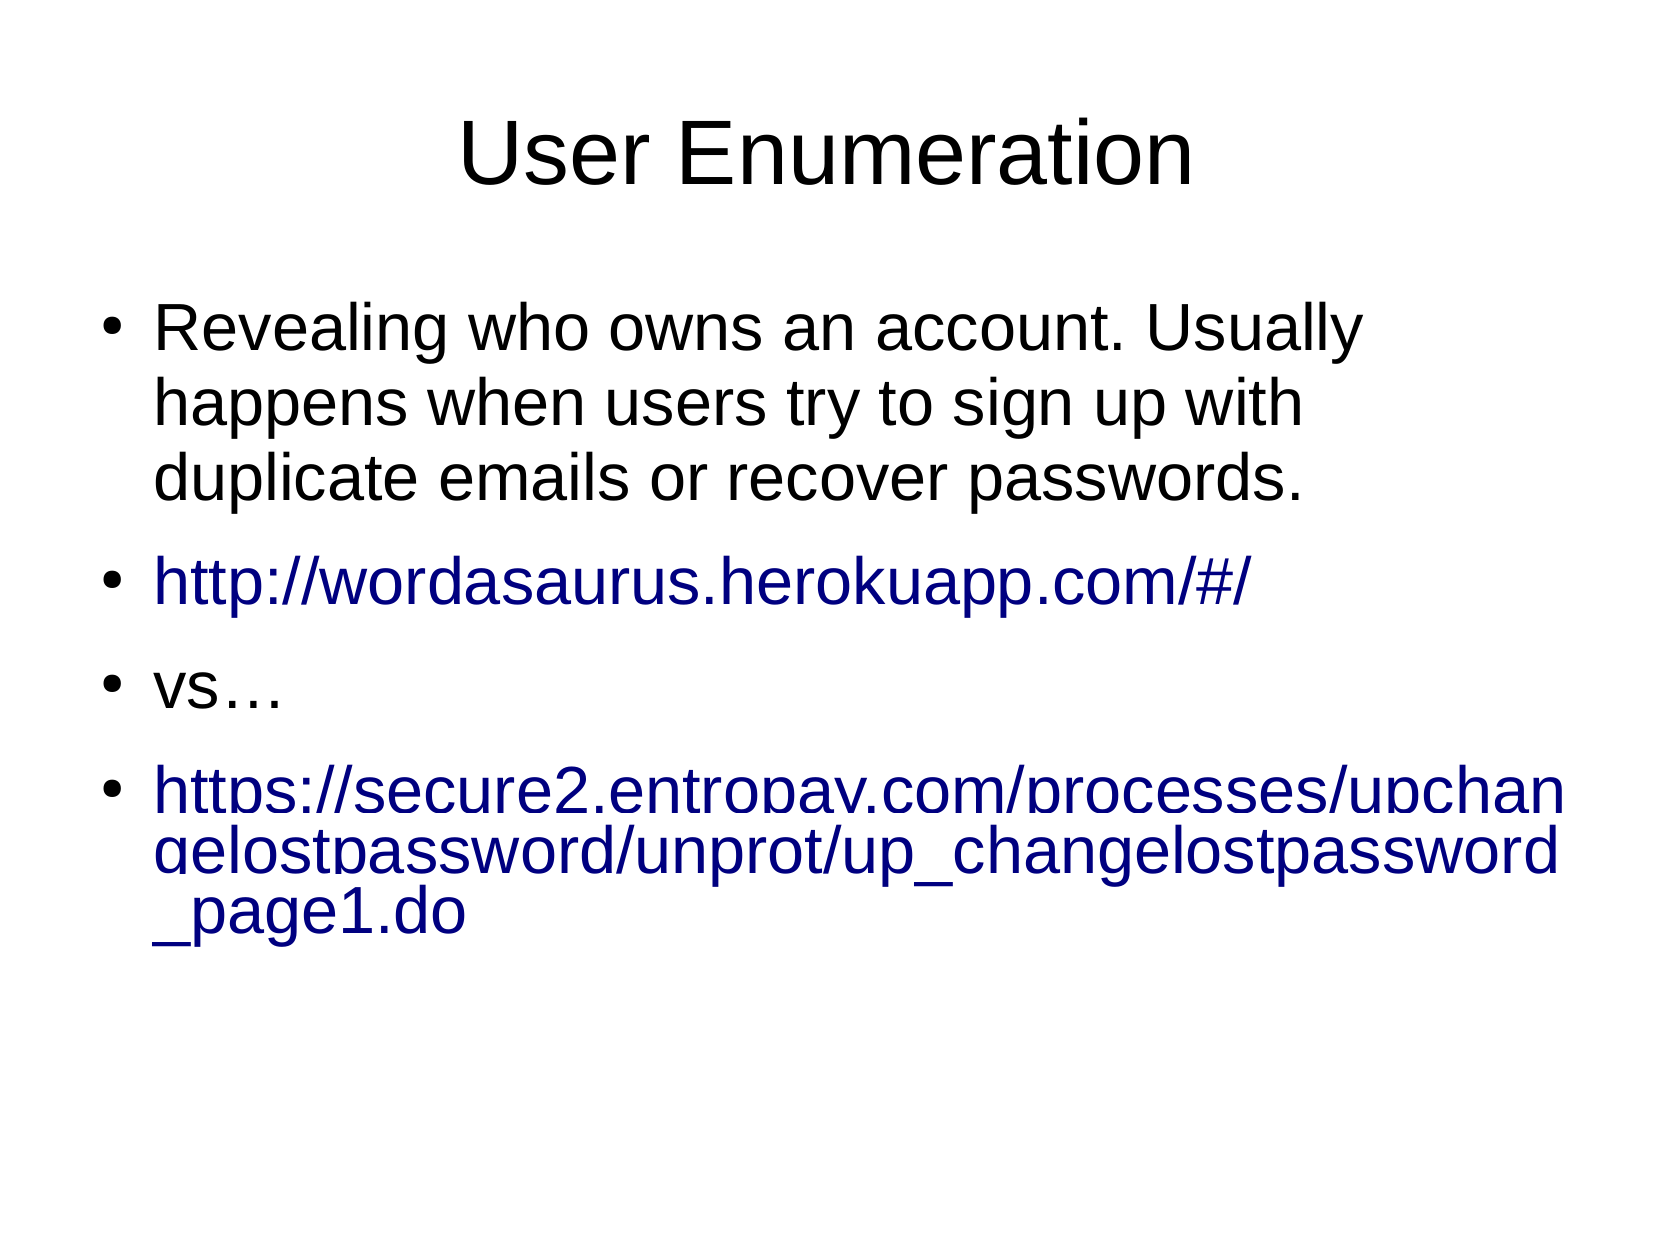

# User Enumeration
Revealing who owns an account. Usually happens when users try to sign up with duplicate emails or recover passwords.
http://wordasaurus.herokuapp.com/#/
vs…
https://secure2.entropay.com/processes/upchangelostpassword/unprot/up_changelostpassword_page1.do